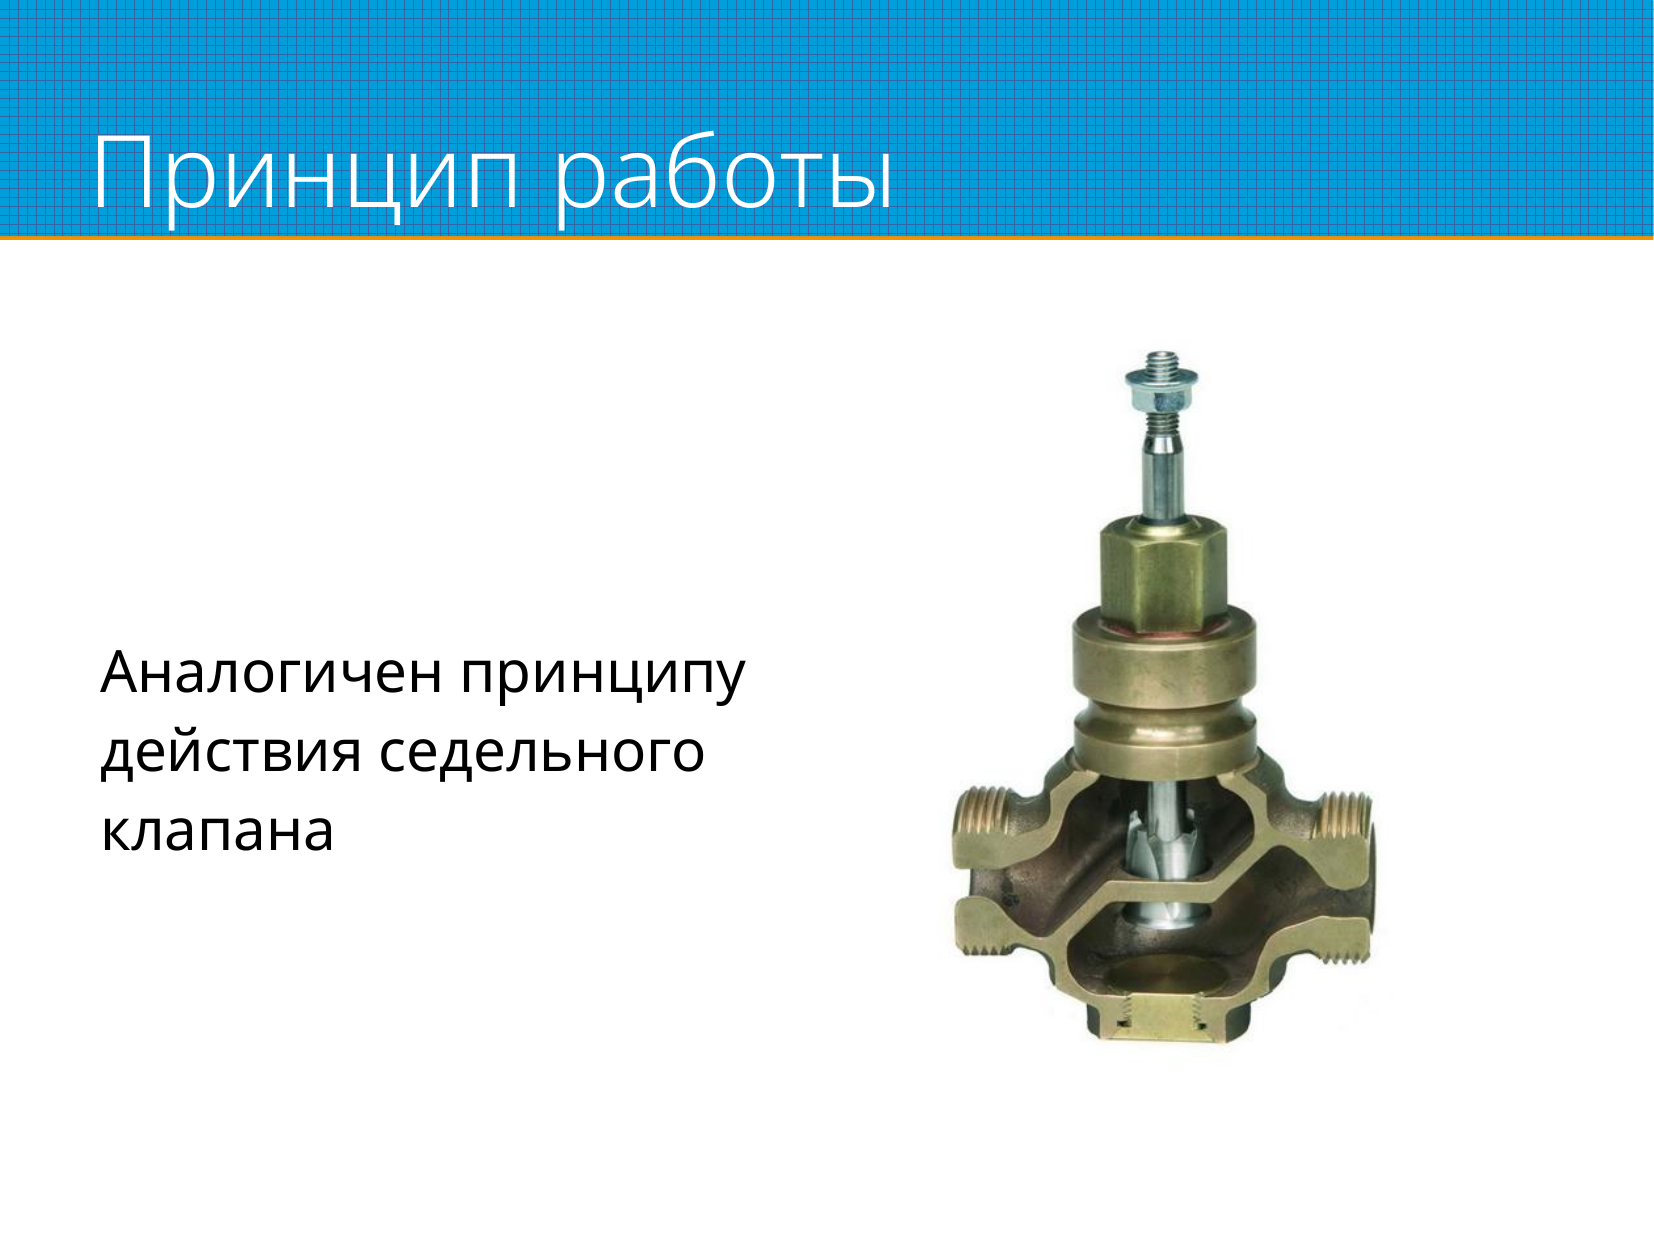

# Принцип работы
Аналогичен принципу действия седельного клапана